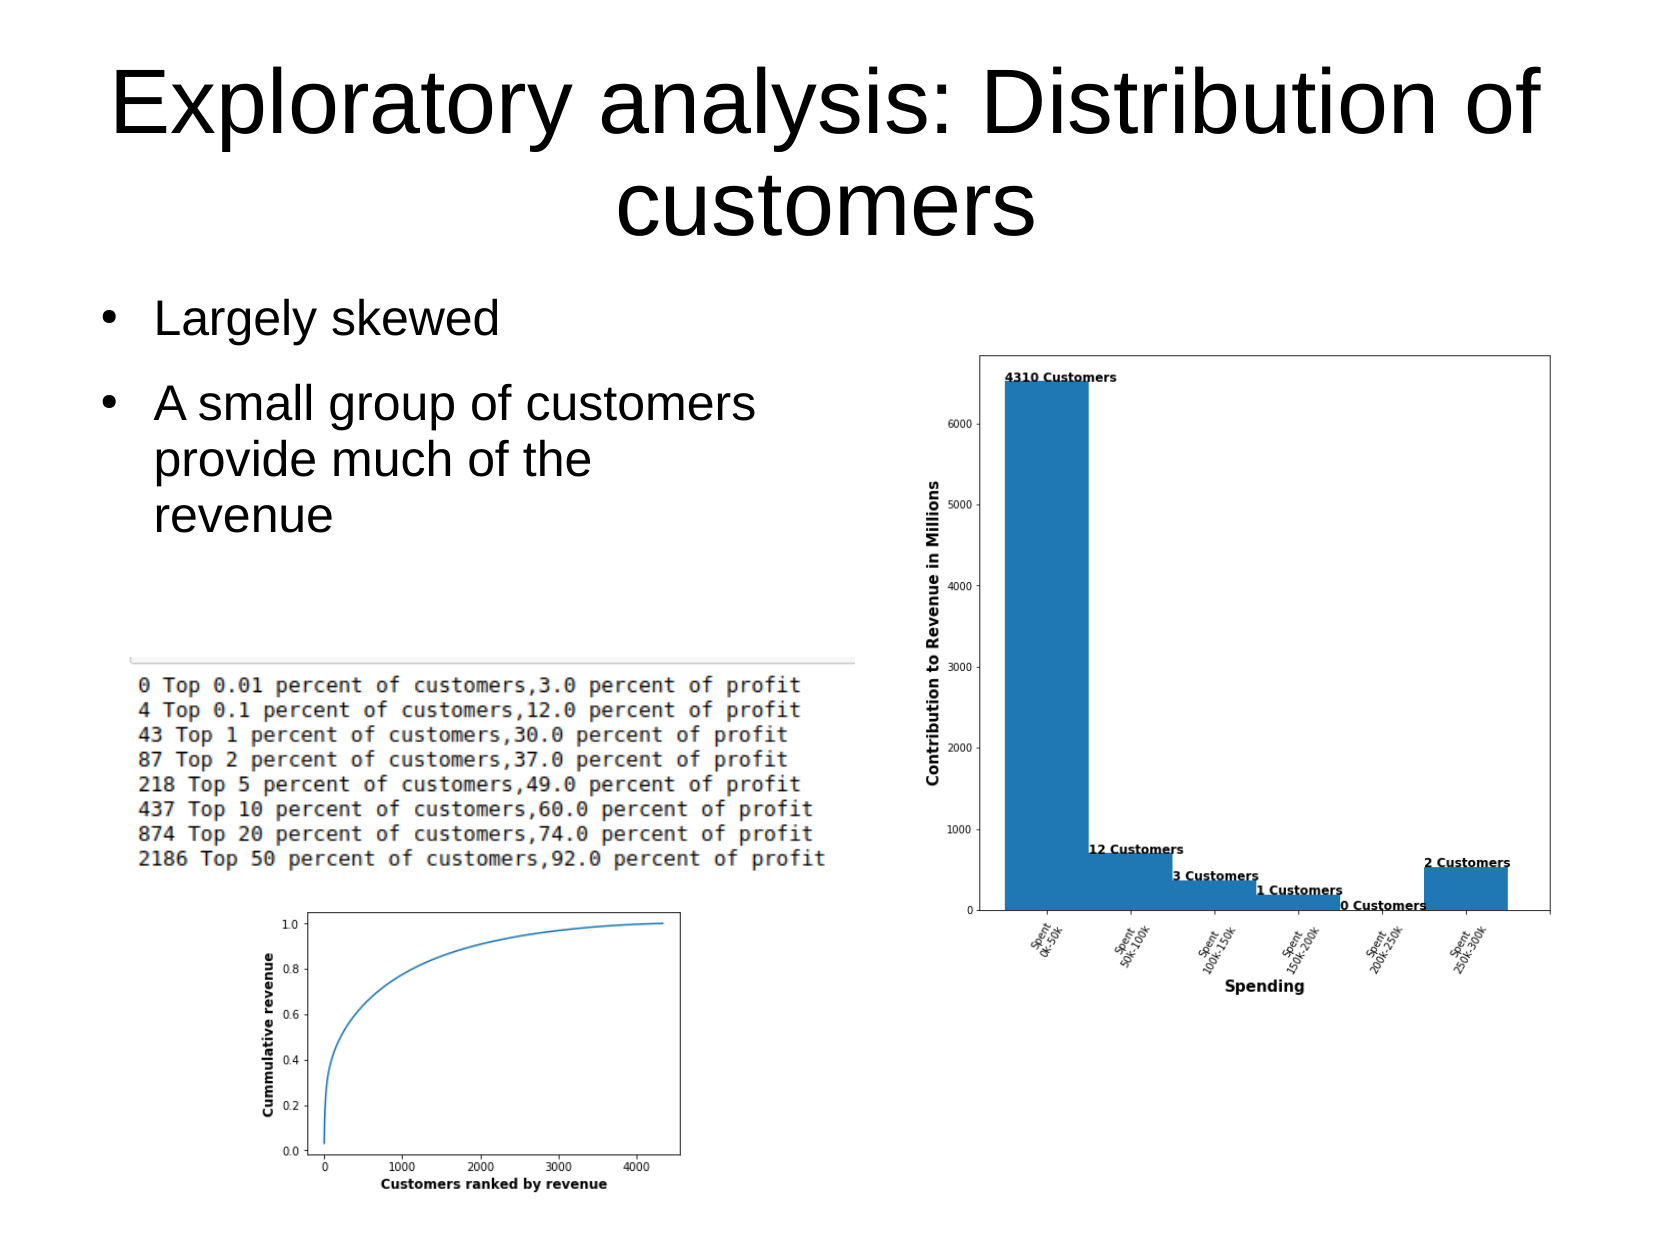

# Exploratory analysis: Distribution of customers
Largely skewed
A small group of customers provide much of the revenue